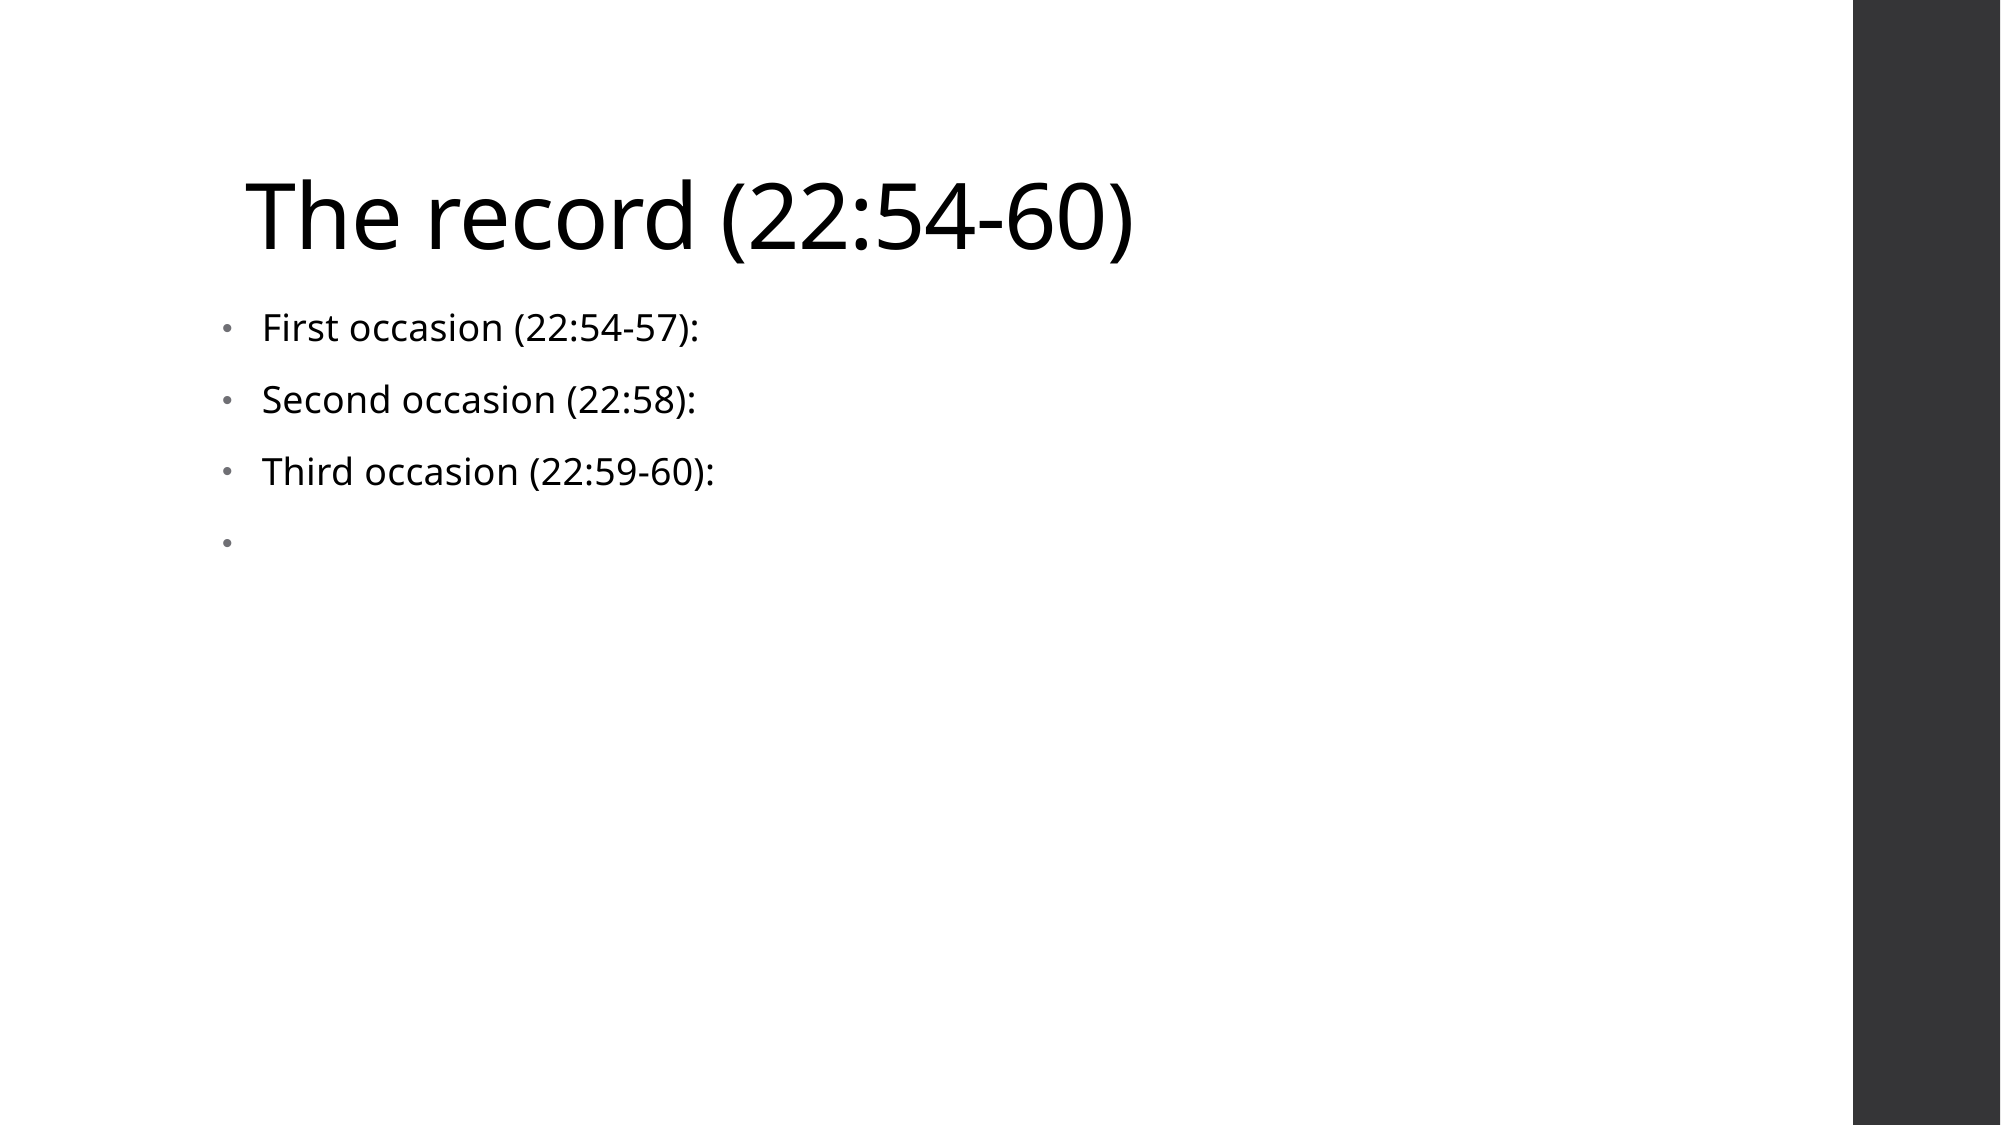

# The record (22:54-60)
 First occasion (22:54-57):
 Second occasion (22:58):
 Third occasion (22:59-60):